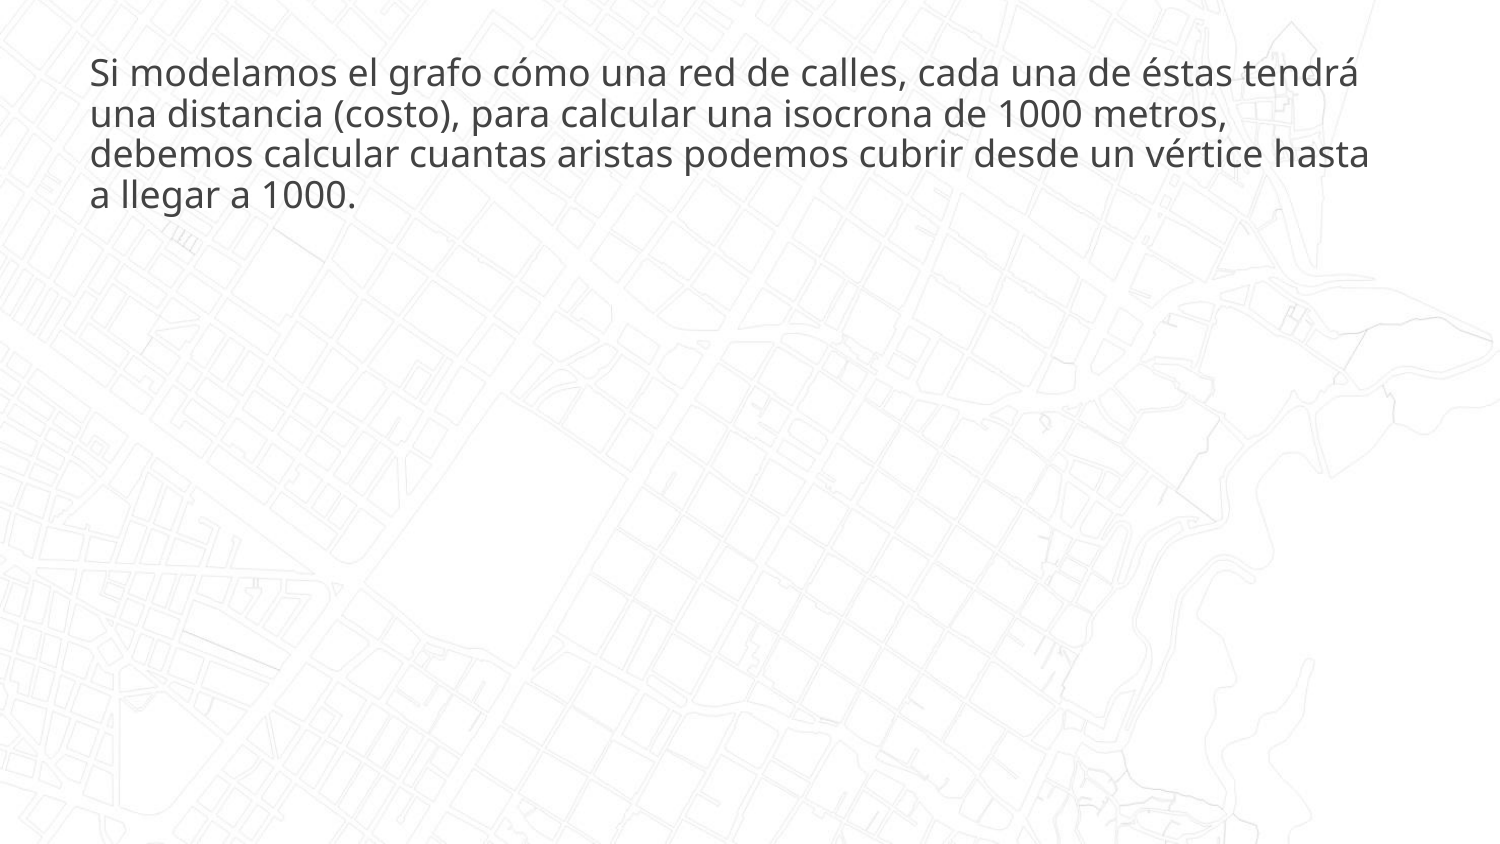

Si modelamos el grafo cómo una red de calles, cada una de éstas tendrá una distancia (costo), para calcular una isocrona de 1000 metros, debemos calcular cuantas aristas podemos cubrir desde un vértice hasta a llegar a 1000.